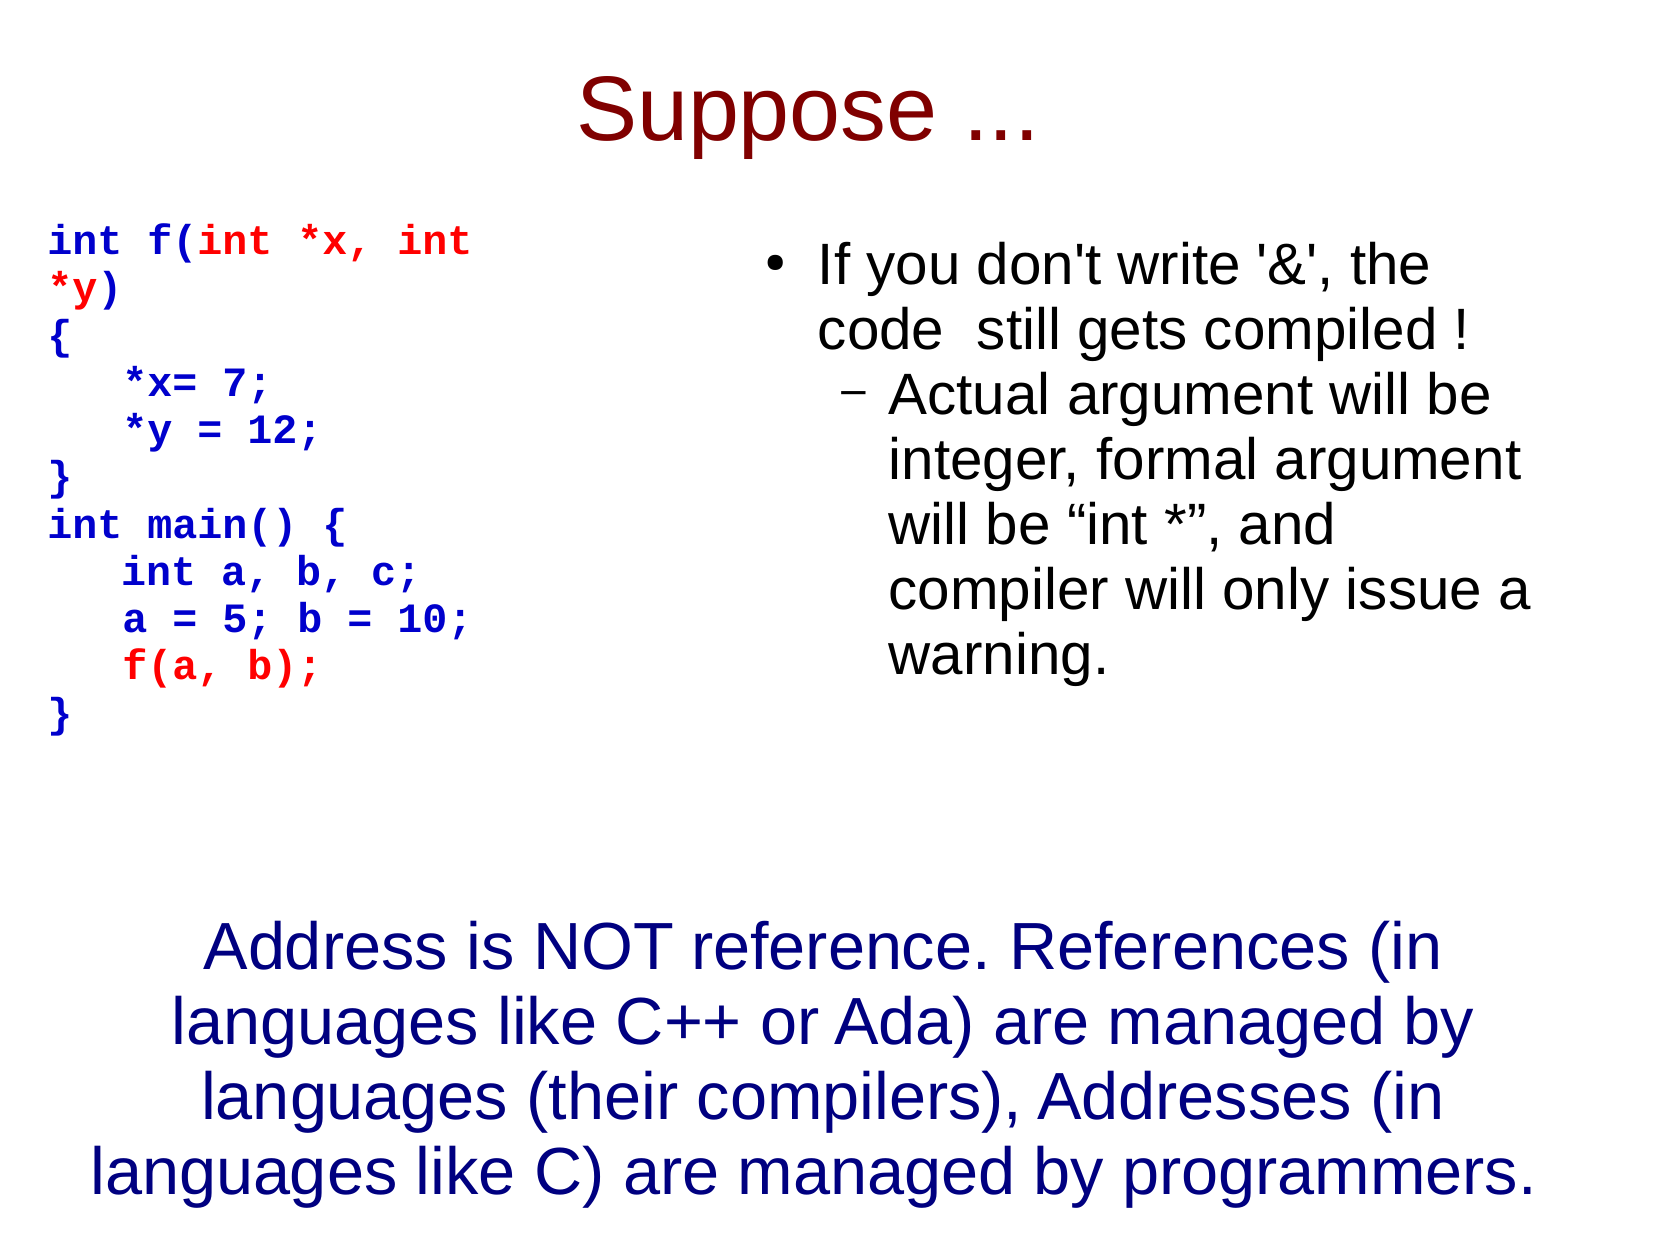

# Suppose ...
int f(int *x, int *y)
{
 *x= 7;
 *y = 12;
}
int main() {
	int a, b, c;
 a = 5; b = 10;
 f(a, b);
}
If you don't write '&', the code still gets compiled !
Actual argument will be integer, formal argument will be “int *”, and compiler will only issue a warning.
Address is NOT reference. References (in languages like C++ or Ada) are managed by languages (their compilers), Addresses (in languages like C) are managed by programmers.